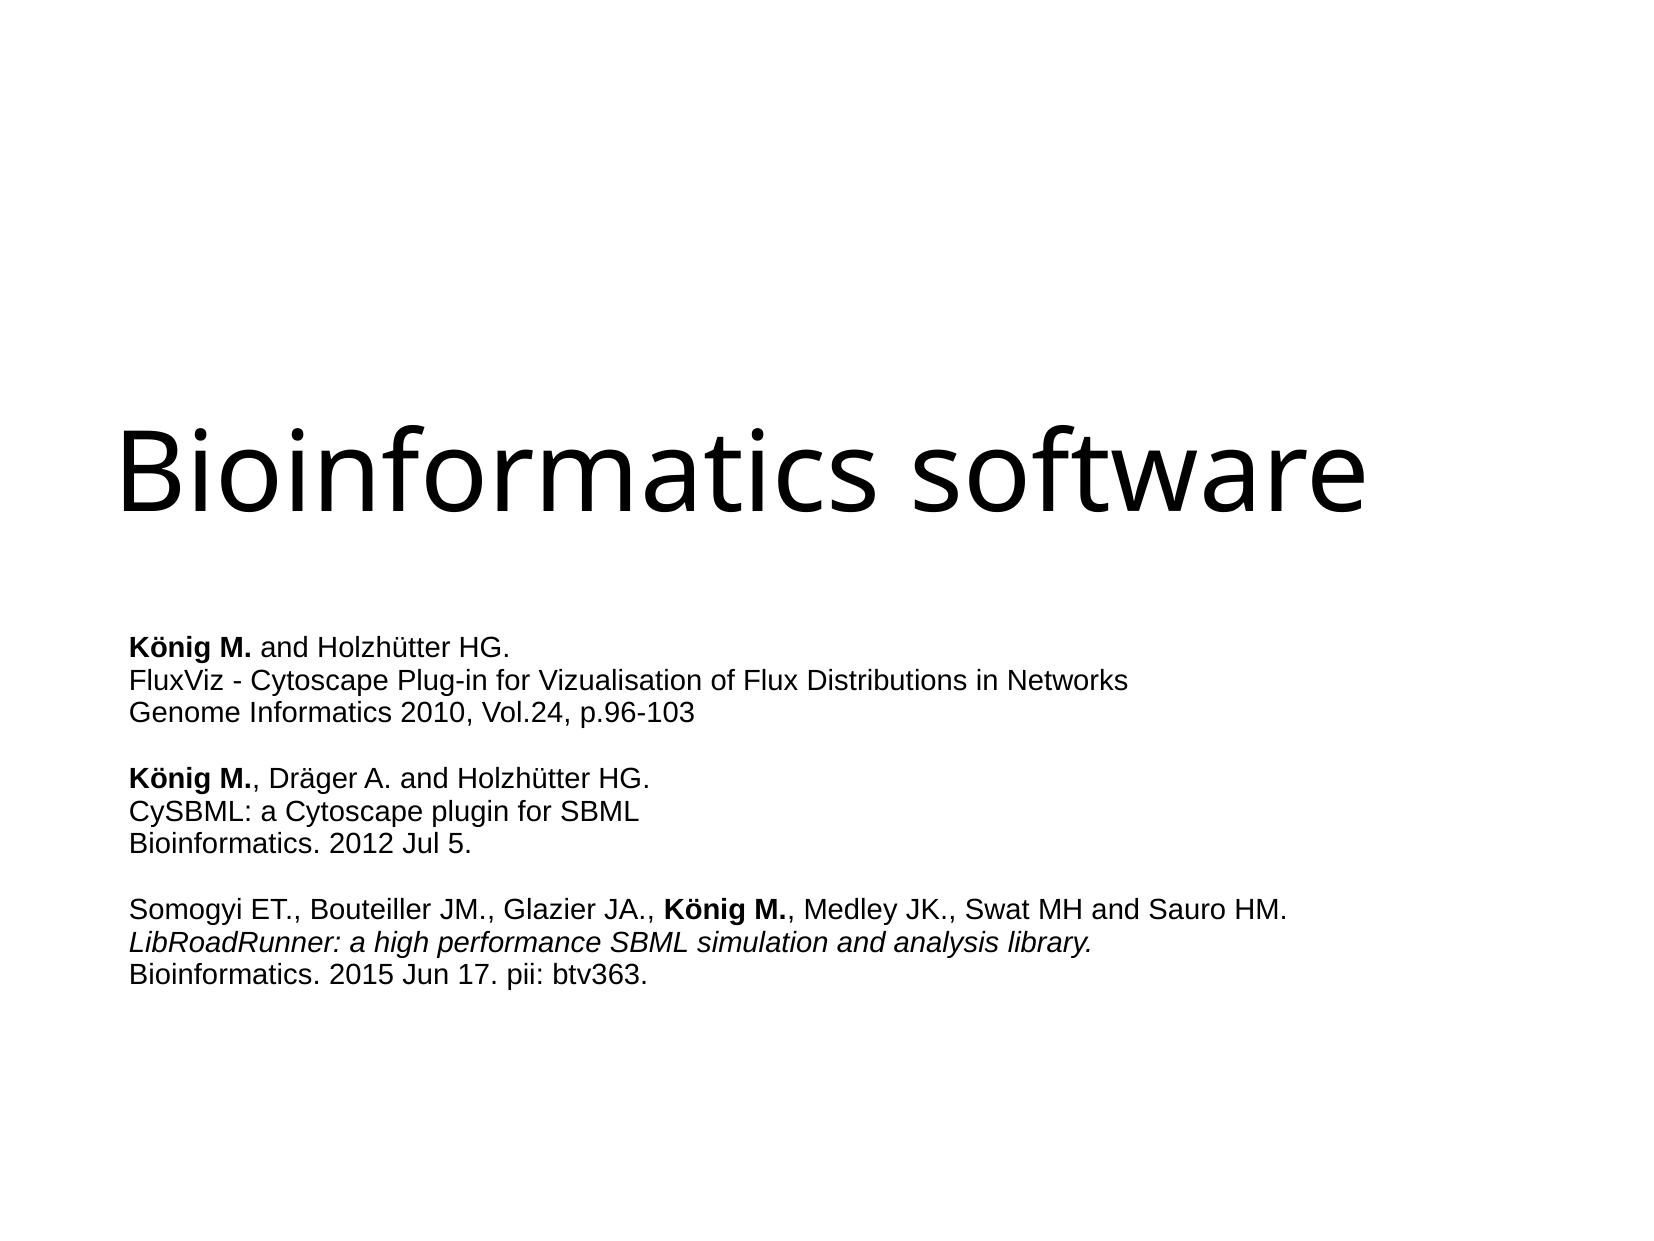

Bioinformatics software
König M. and Holzhütter HG.
FluxViz - Cytoscape Plug-in for Vizualisation of Flux Distributions in Networks
Genome Informatics 2010, Vol.24, p.96-103
König M., Dräger A. and Holzhütter HG.
CySBML: a Cytoscape plugin for SBML
Bioinformatics. 2012 Jul 5.
Somogyi ET., Bouteiller JM., Glazier JA., König M., Medley JK., Swat MH and Sauro HM.
LibRoadRunner: a high performance SBML simulation and analysis library.
Bioinformatics. 2015 Jun 17. pii: btv363.